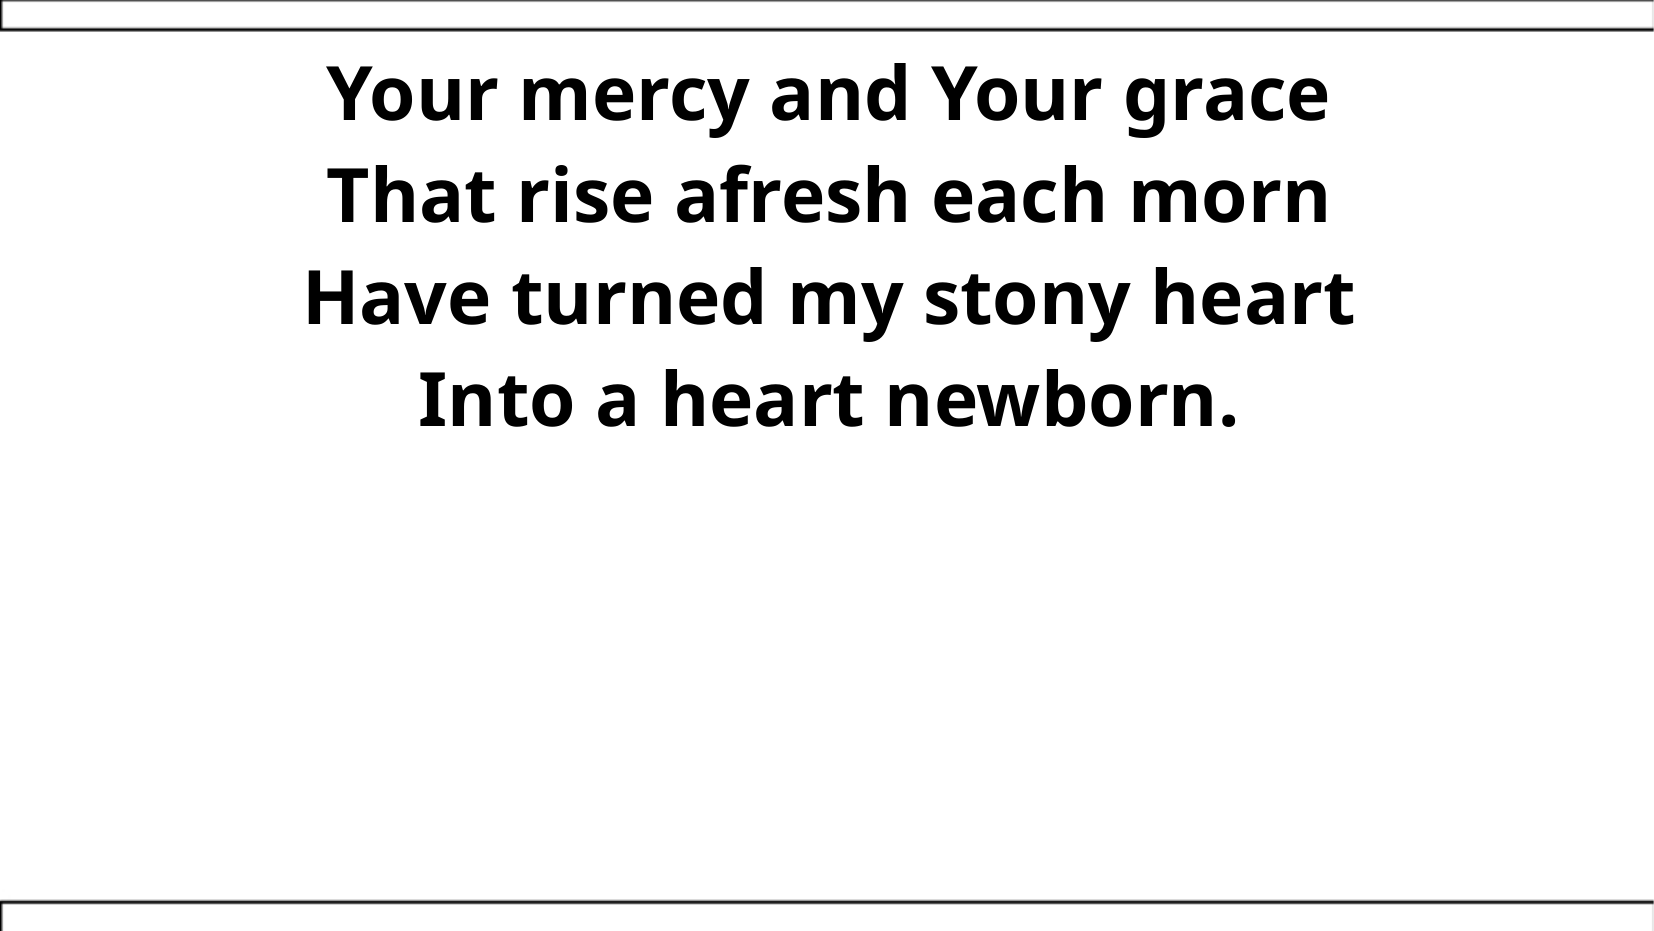

Your mercy and Your grace
That rise afresh each morn
Have turned my stony heart
Into a heart newborn.